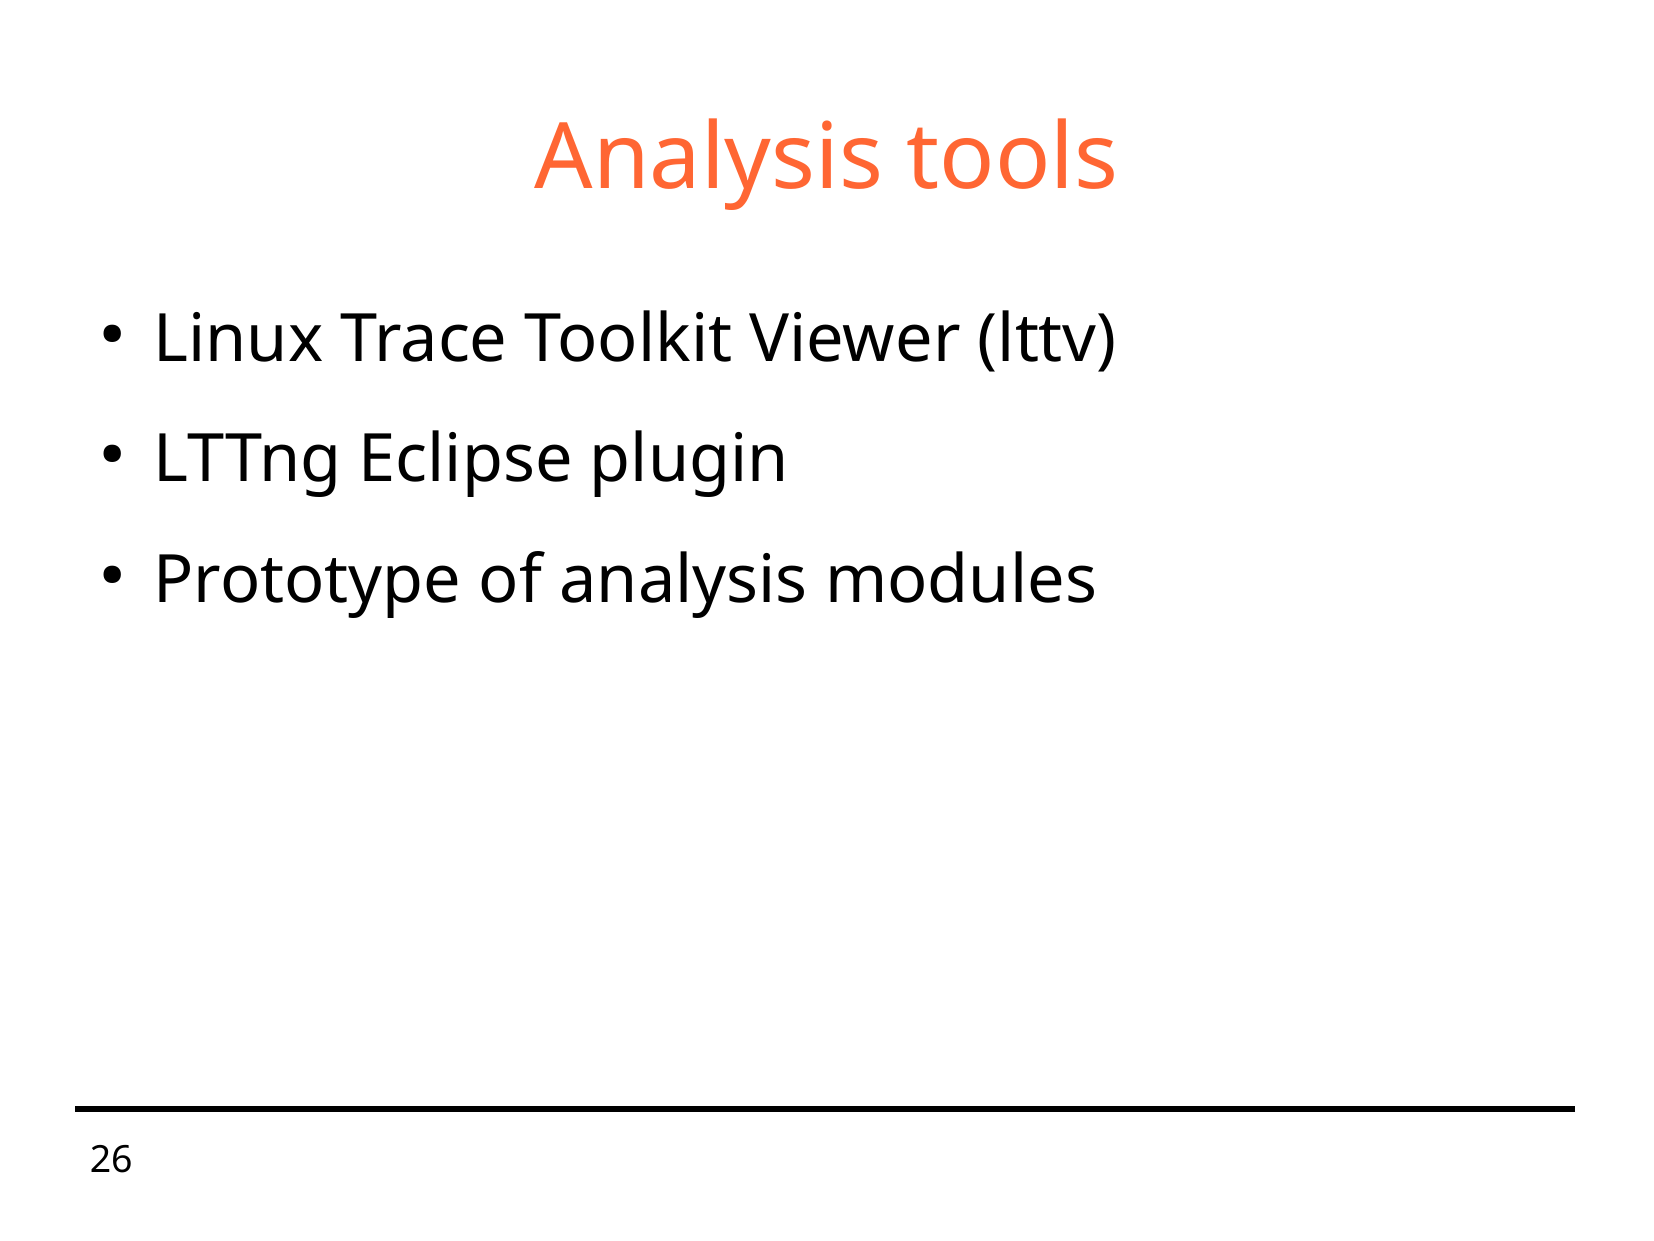

# Analysis tools
Linux Trace Toolkit Viewer (lttv)
LTTng Eclipse plugin
Prototype of analysis modules